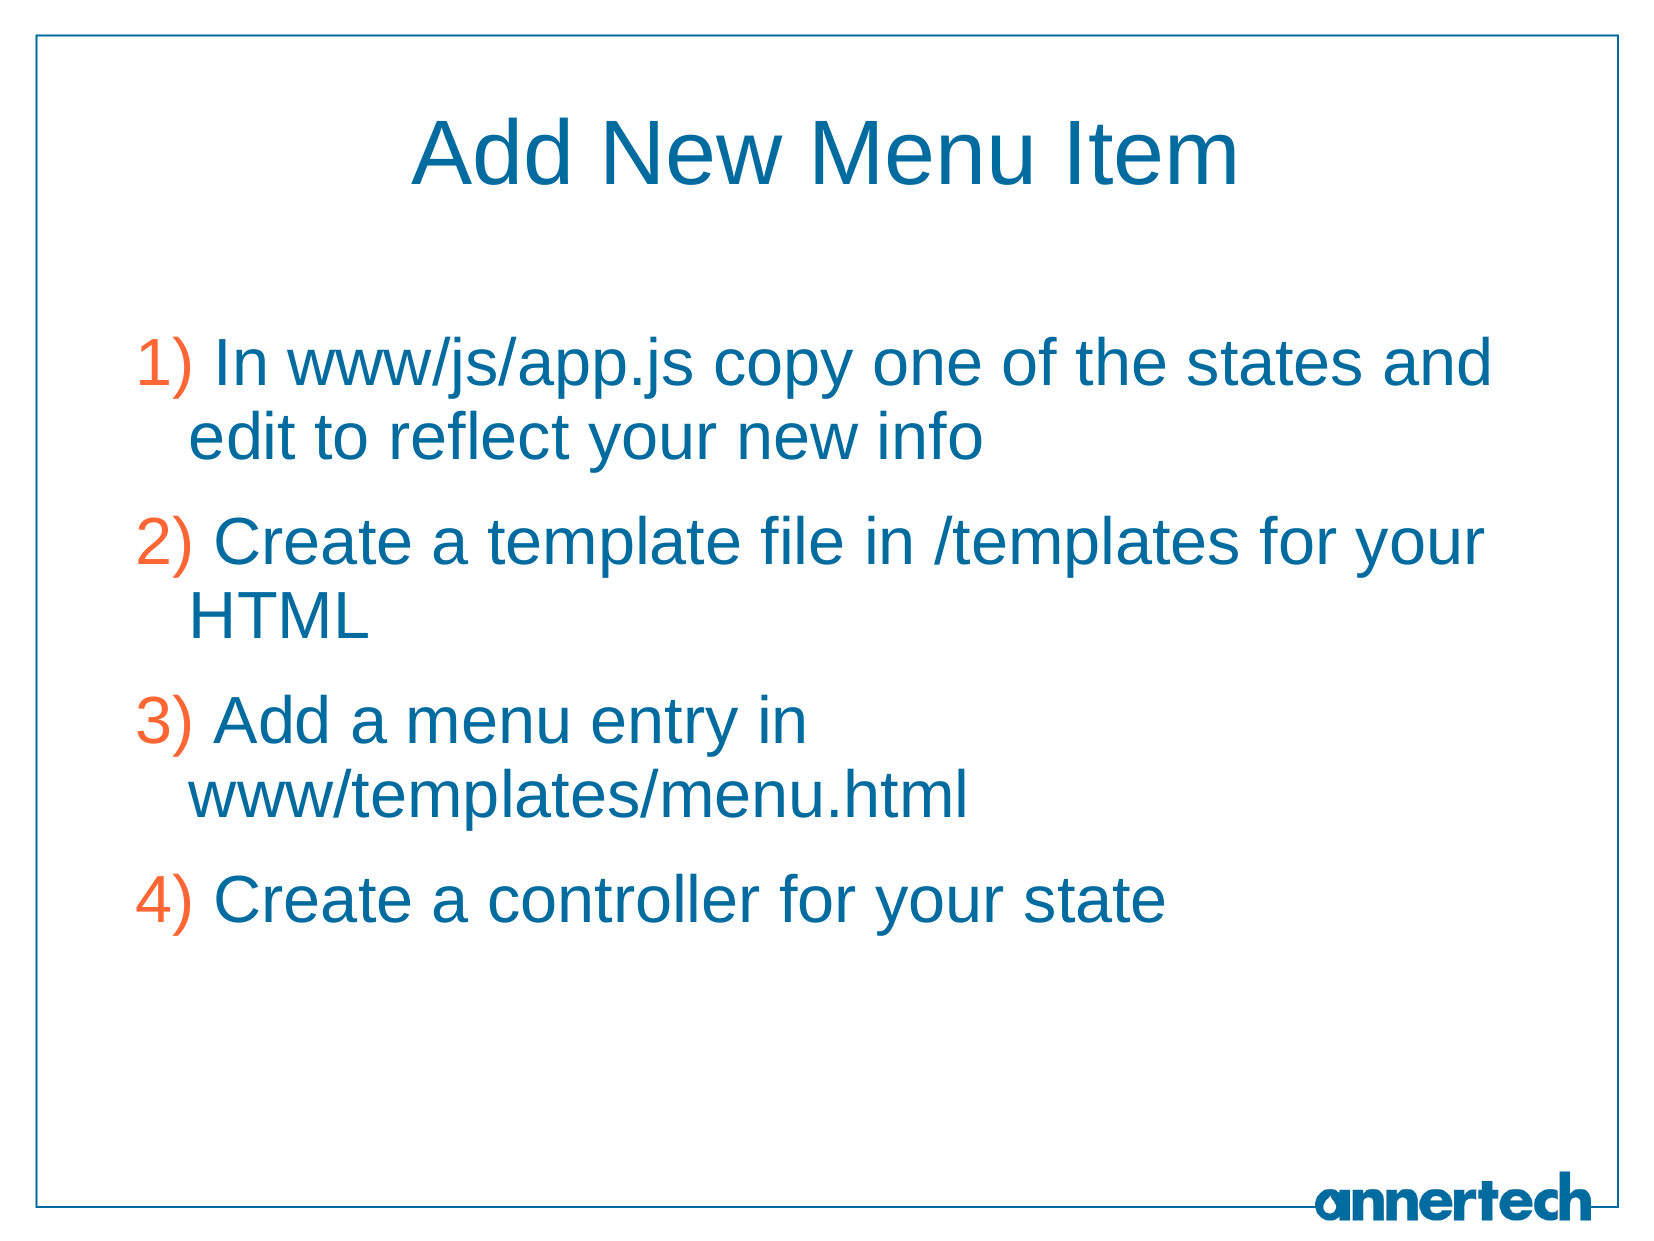

# Add New Menu Item
 In www/js/app.js copy one of the states and edit to reflect your new info
 Create a template file in /templates for your HTML
 Add a menu entry in www/templates/menu.html
 Create a controller for your state